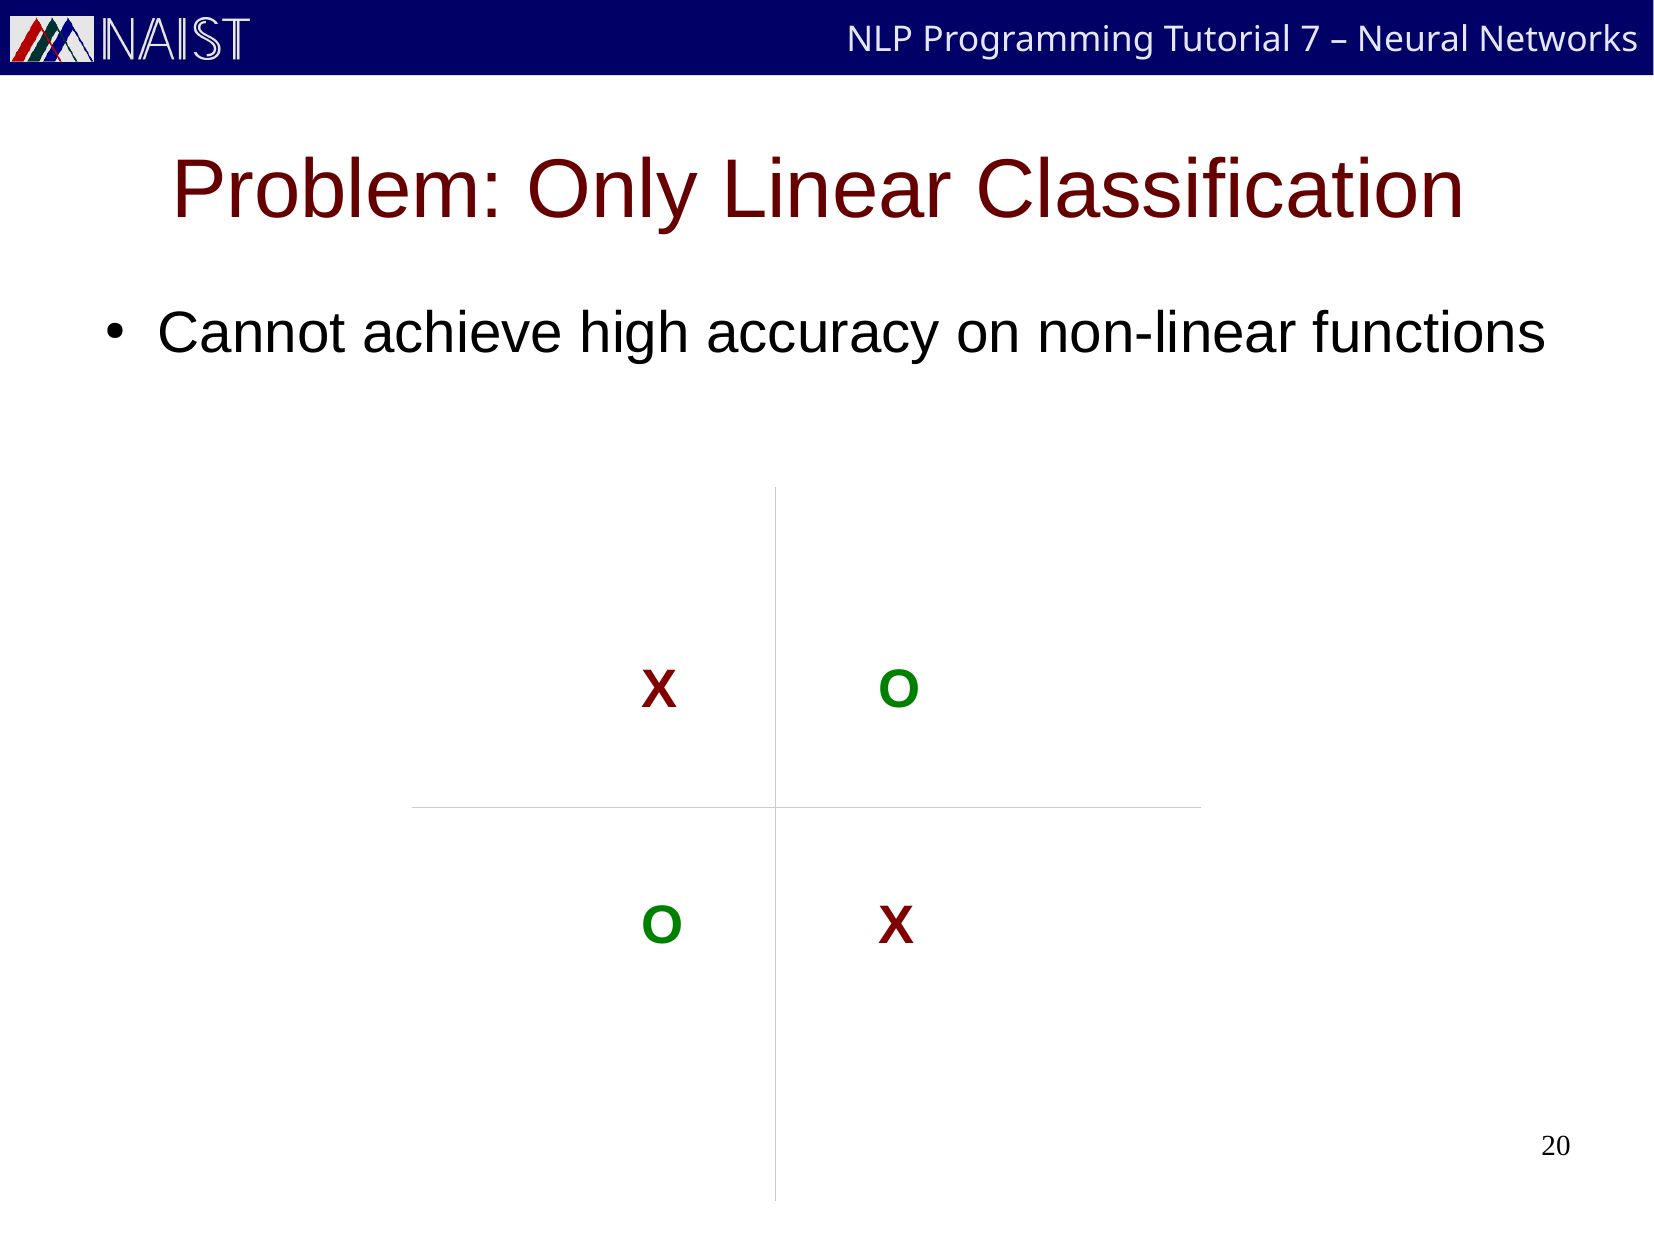

# Problem: Only Linear Classification
Cannot achieve high accuracy on non-linear functions
X
O
O
X
20